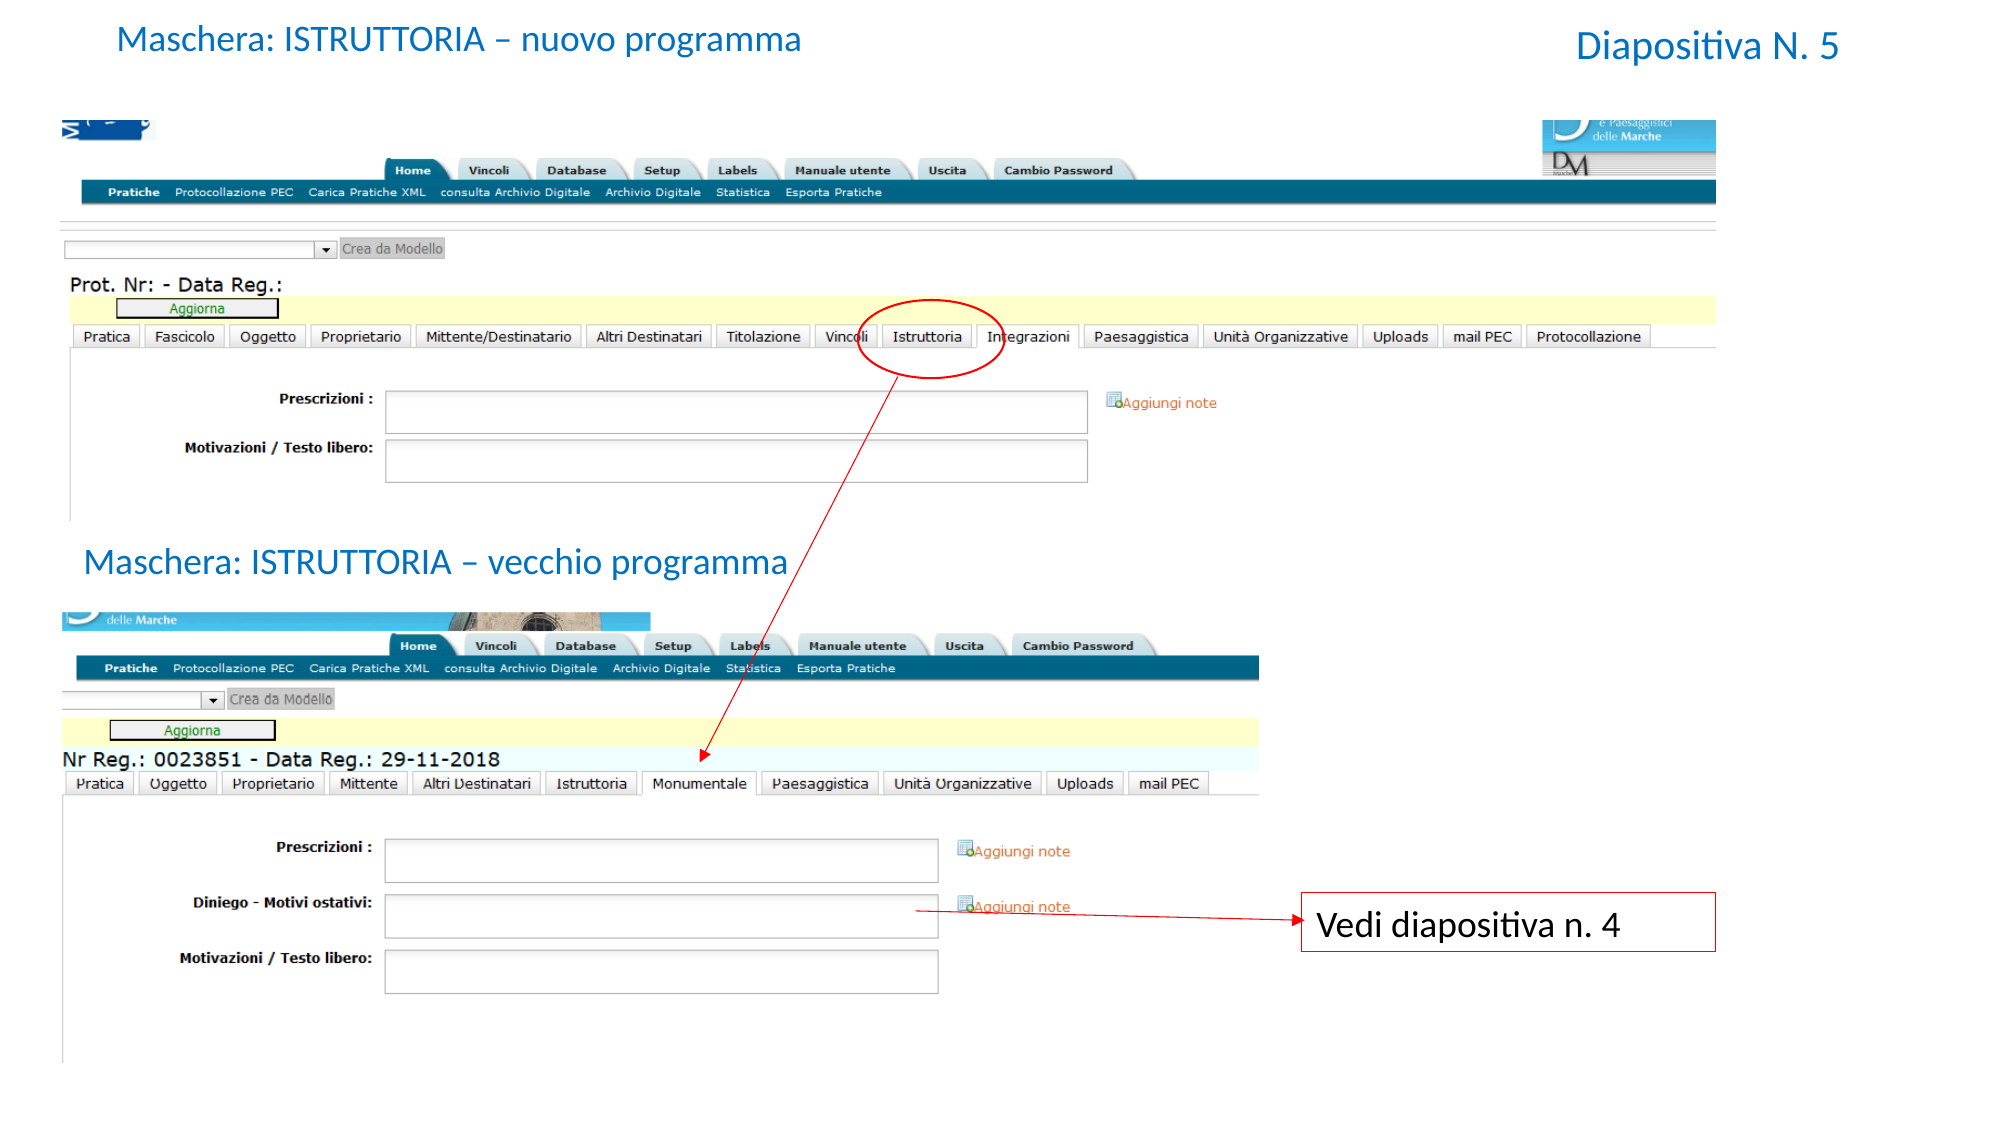

Maschera: ISTRUTTORIA – nuovo programma
Diapositiva N. 5
Maschera: ISTRUTTORIA – vecchio programma
Vedi diapositiva n. 4